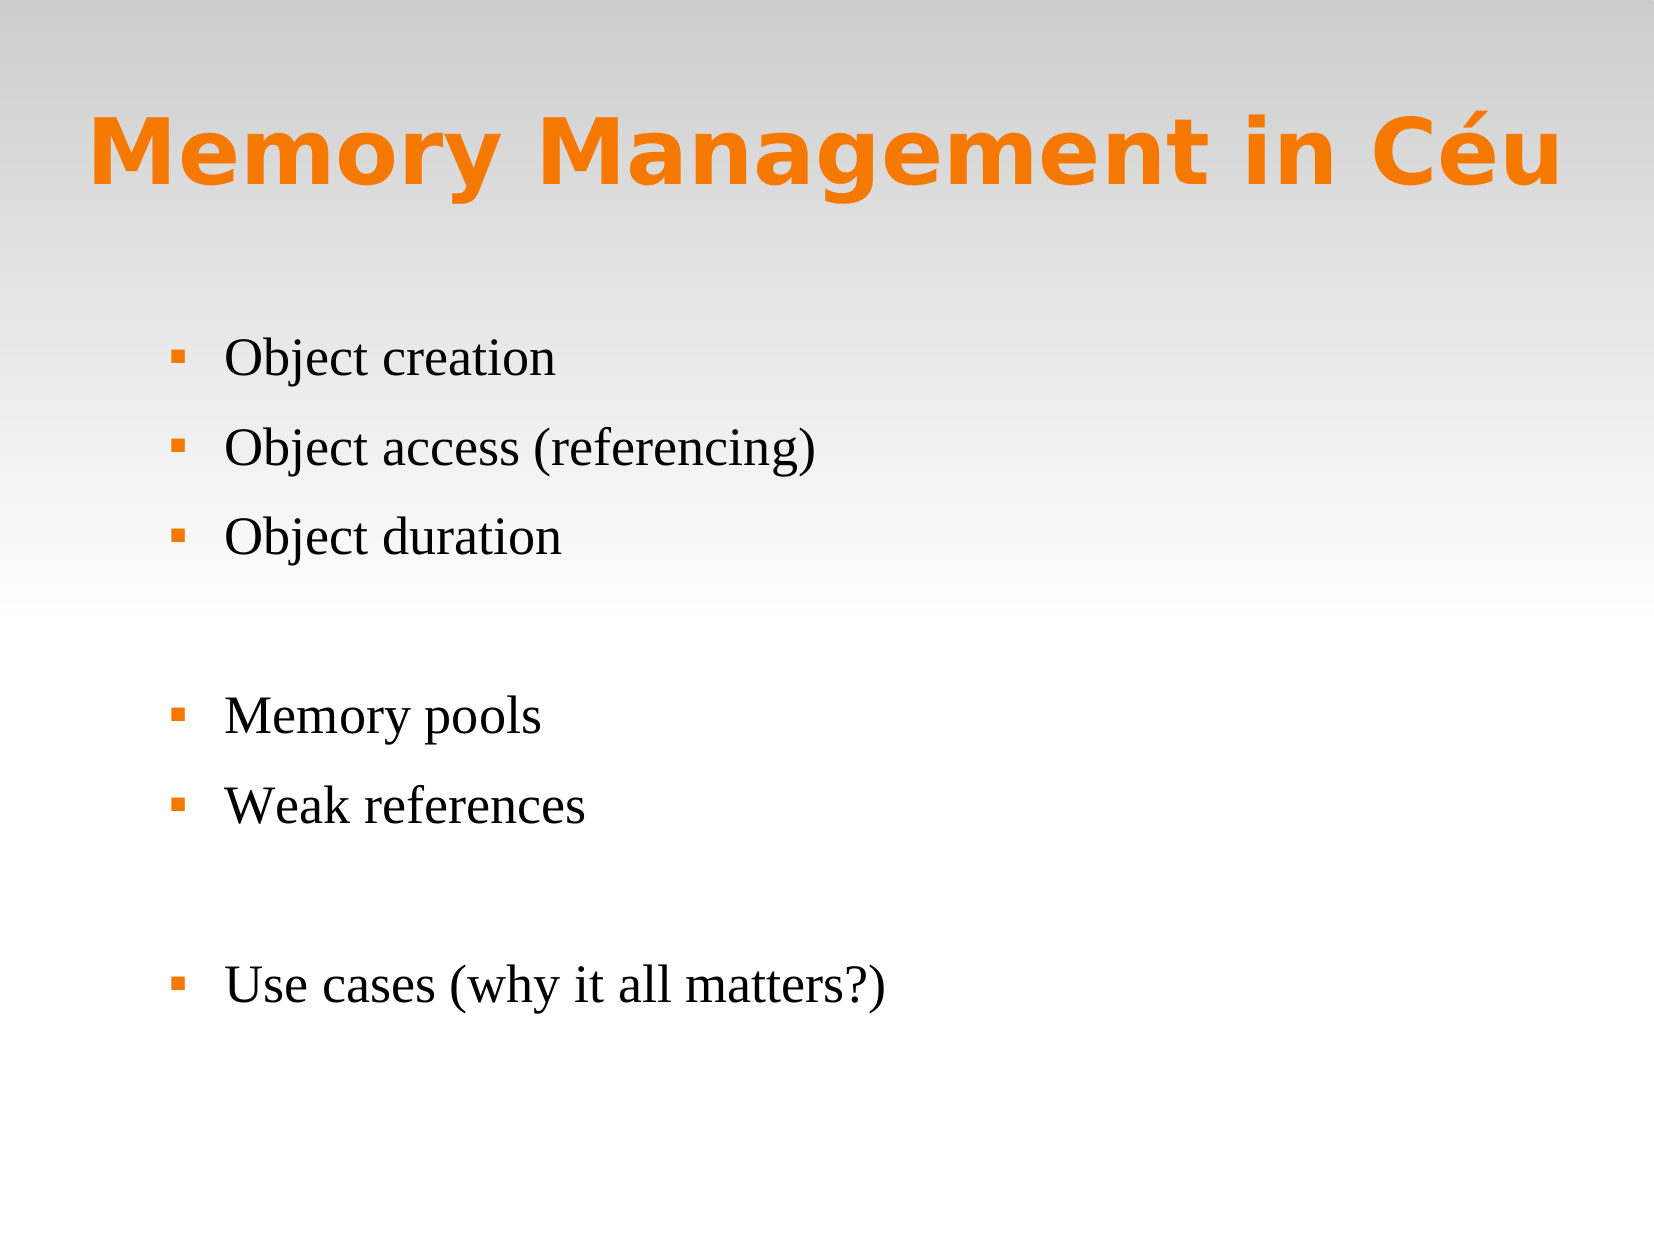

# Memory Management in Céu
Object creation
Object access (referencing)
Object duration
Memory pools
Weak references
Use cases (why it all matters?)